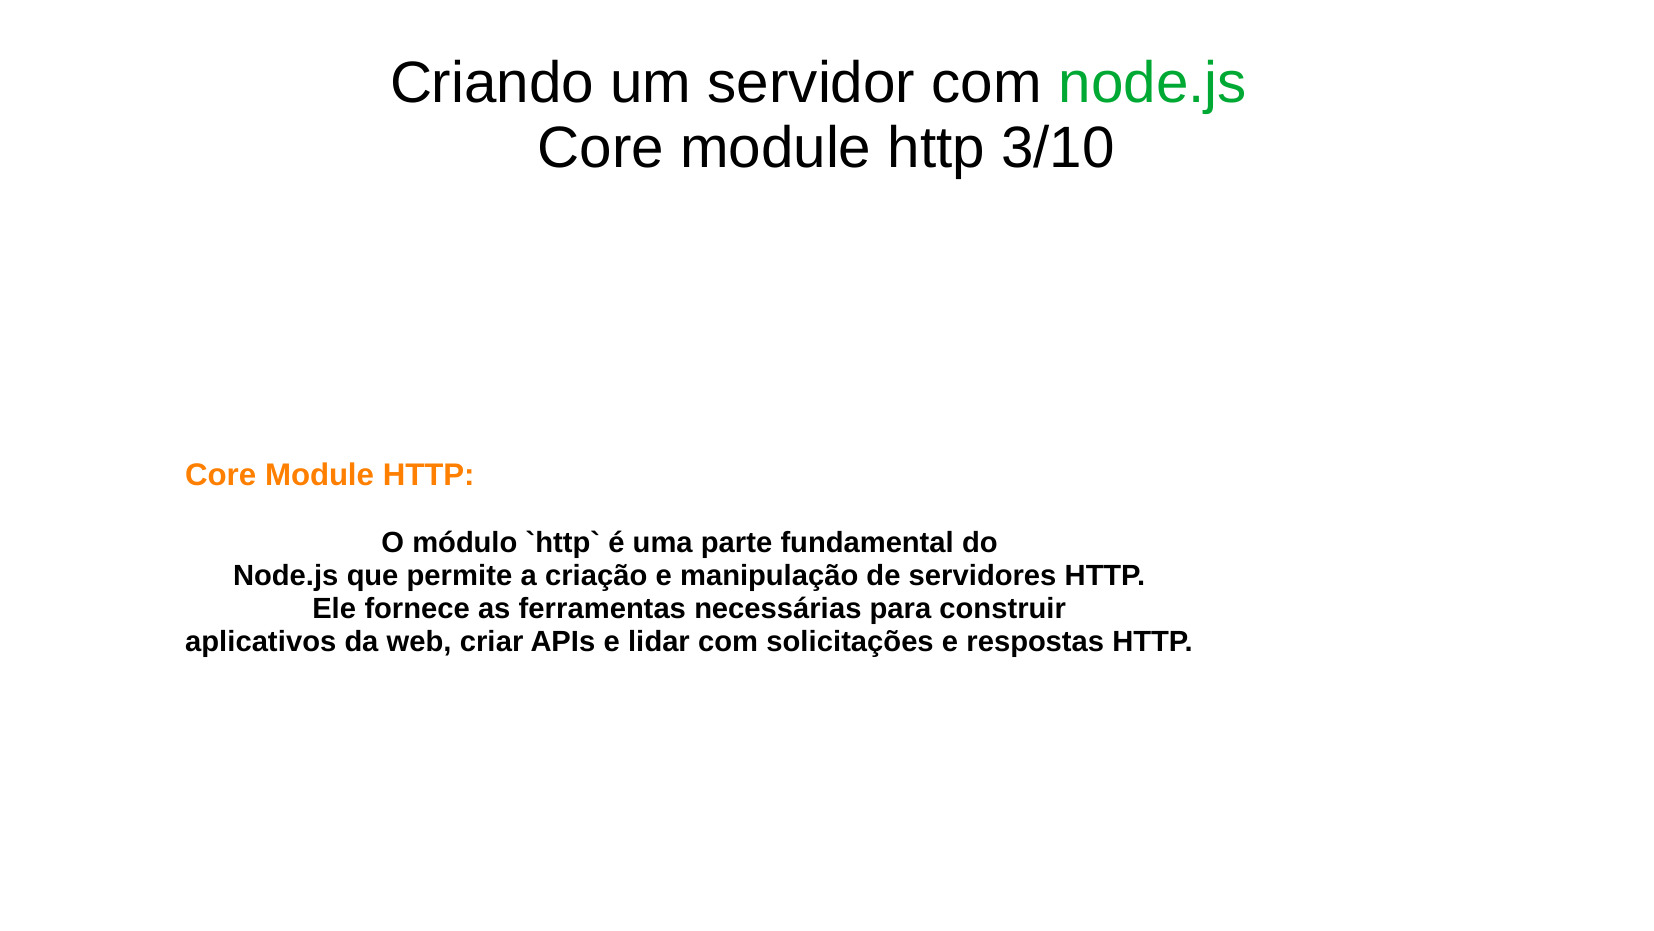

# Criando um servidor com node.js Core module http 3/10
Core Module HTTP:
O módulo `http` é uma parte fundamental do
Node.js que permite a criação e manipulação de servidores HTTP.
Ele fornece as ferramentas necessárias para construir
aplicativos da web, criar APIs e lidar com solicitações e respostas HTTP.